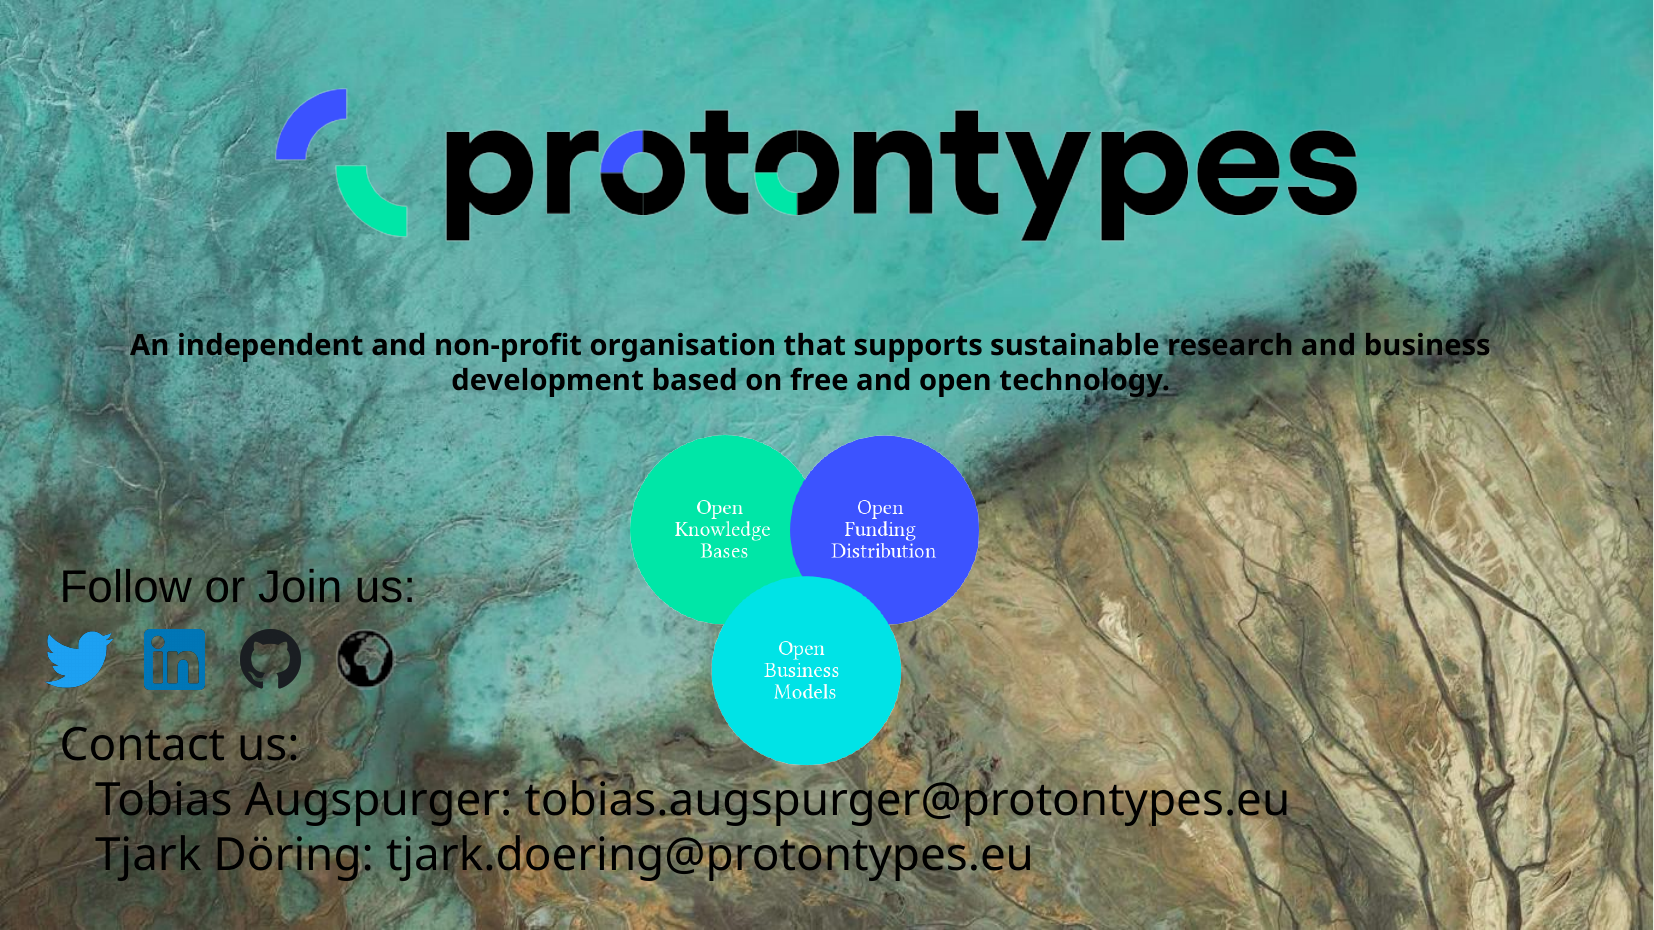

An independent and non-profit organisation that supports sustainable research and business development based on free and open technology.
Follow or Join us:
Contact us:
Tobias Augspurger: tobias.augspurger@protontypes.eu
Tjark Döring: tjark.doering@protontypes.eu